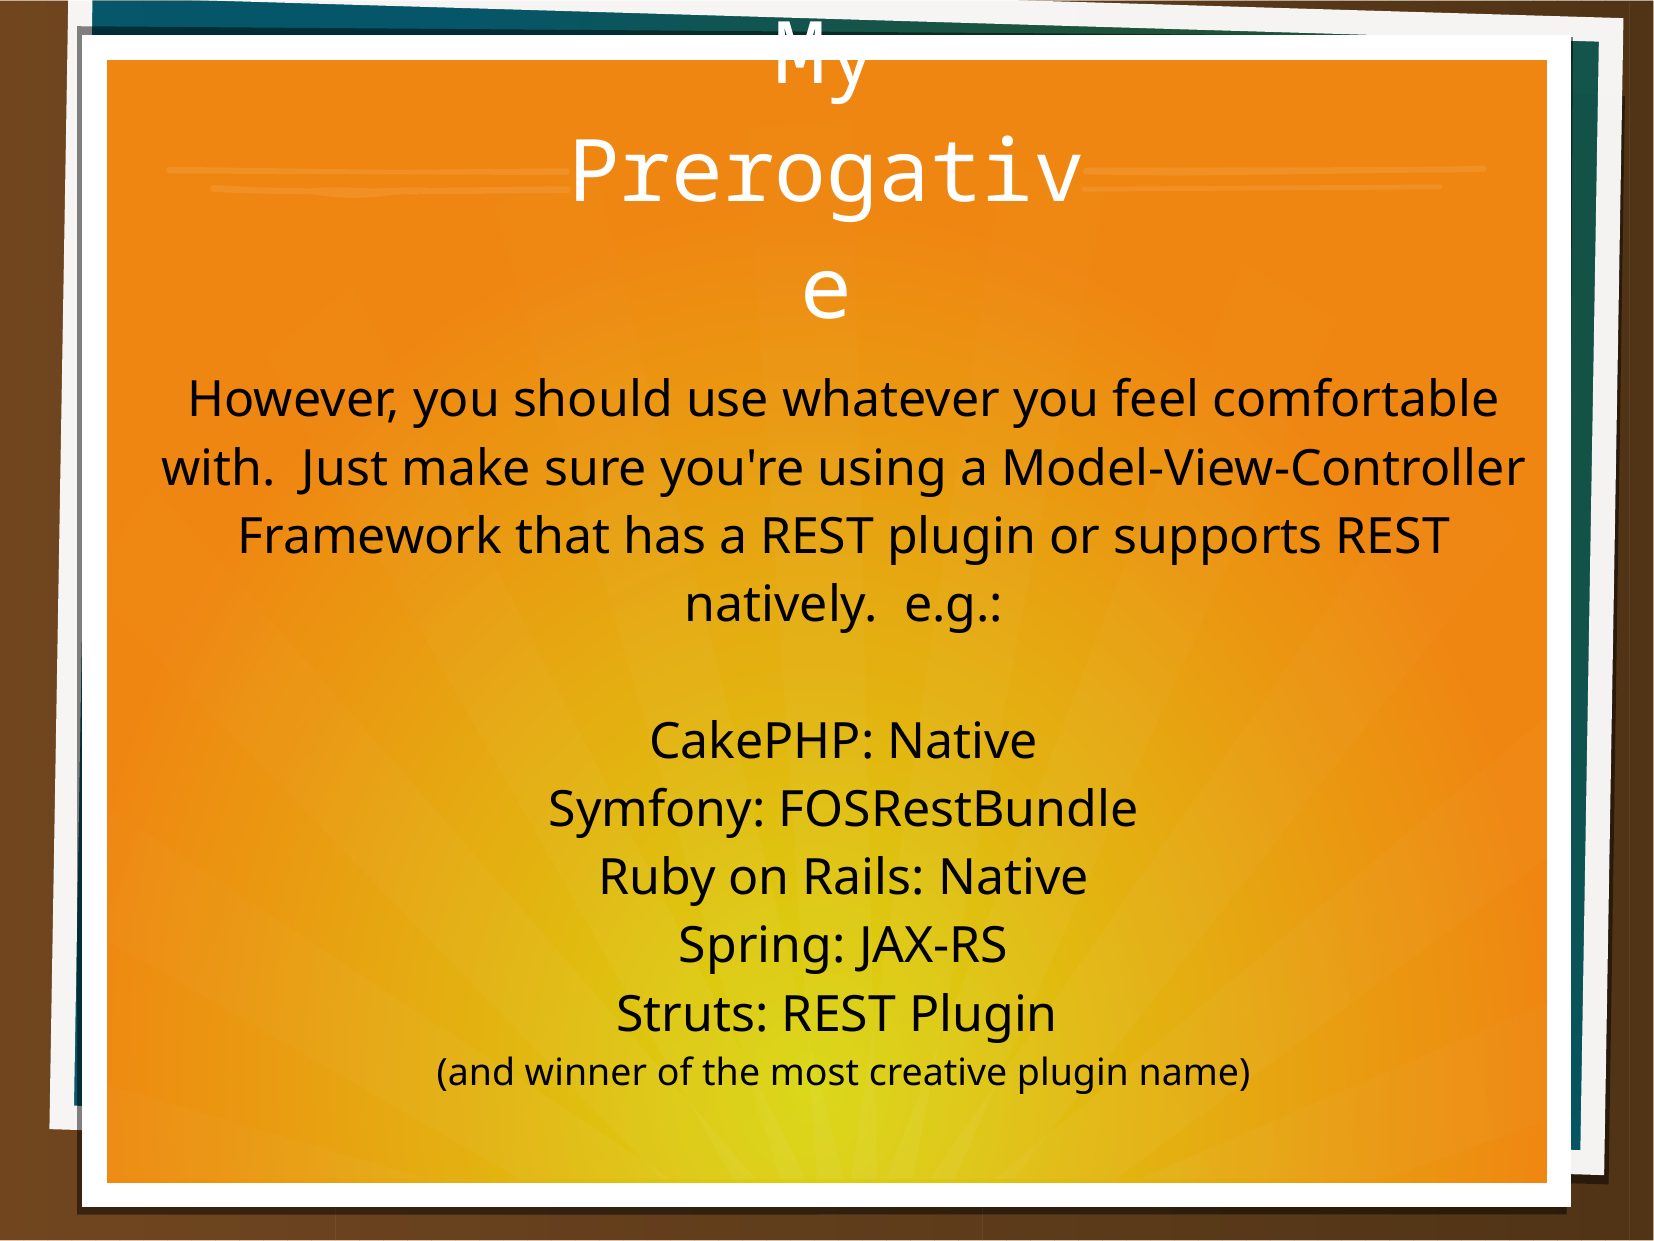

# My Prerogative
However, you should use whatever you feel comfortable with. Just make sure you're using a Model-View-Controller Framework that has a REST plugin or supports REST natively. e.g.:
CakePHP: Native
Symfony: FOSRestBundle
Ruby on Rails: Native
Spring: JAX-RS
Struts: REST Plugin
(and winner of the most creative plugin name)